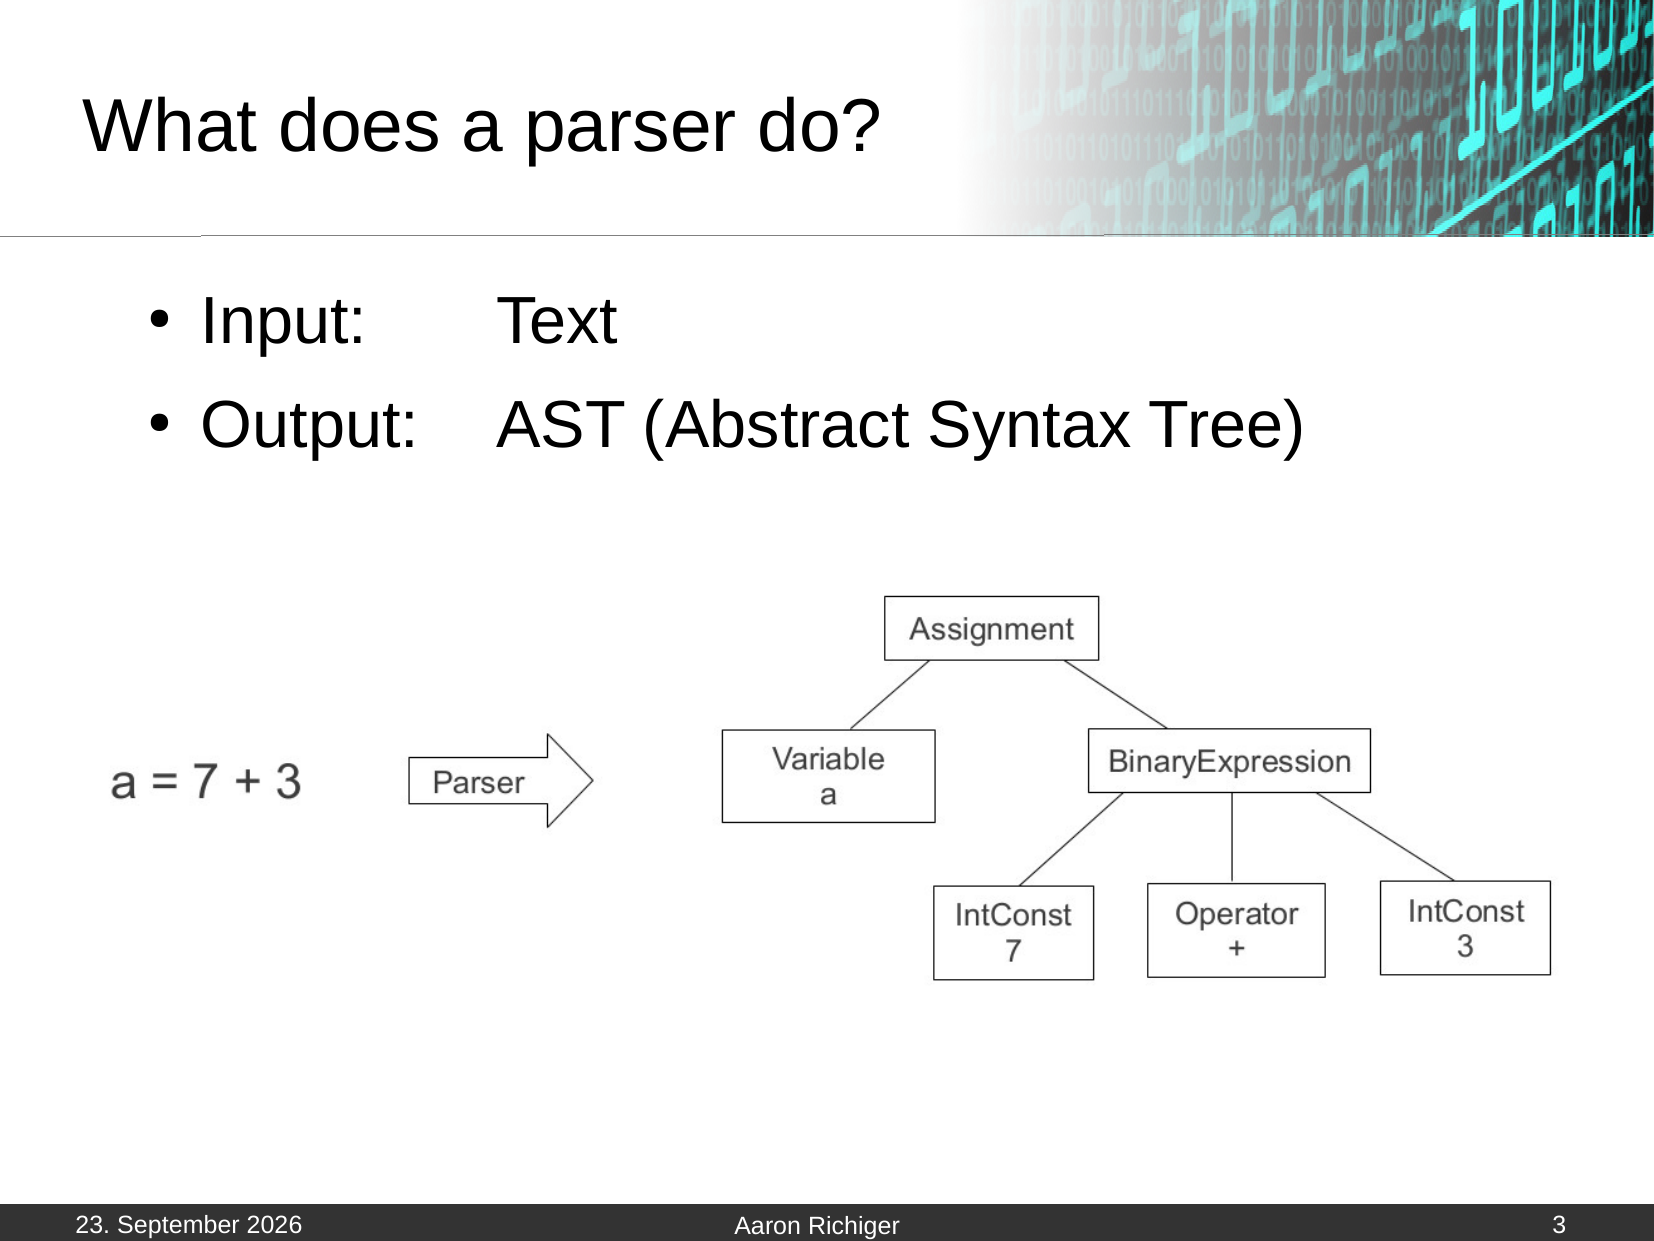

# What does a parser do?
Input: 		Text
Output: 	AST (Abstract Syntax Tree)
3
Aaron Richiger